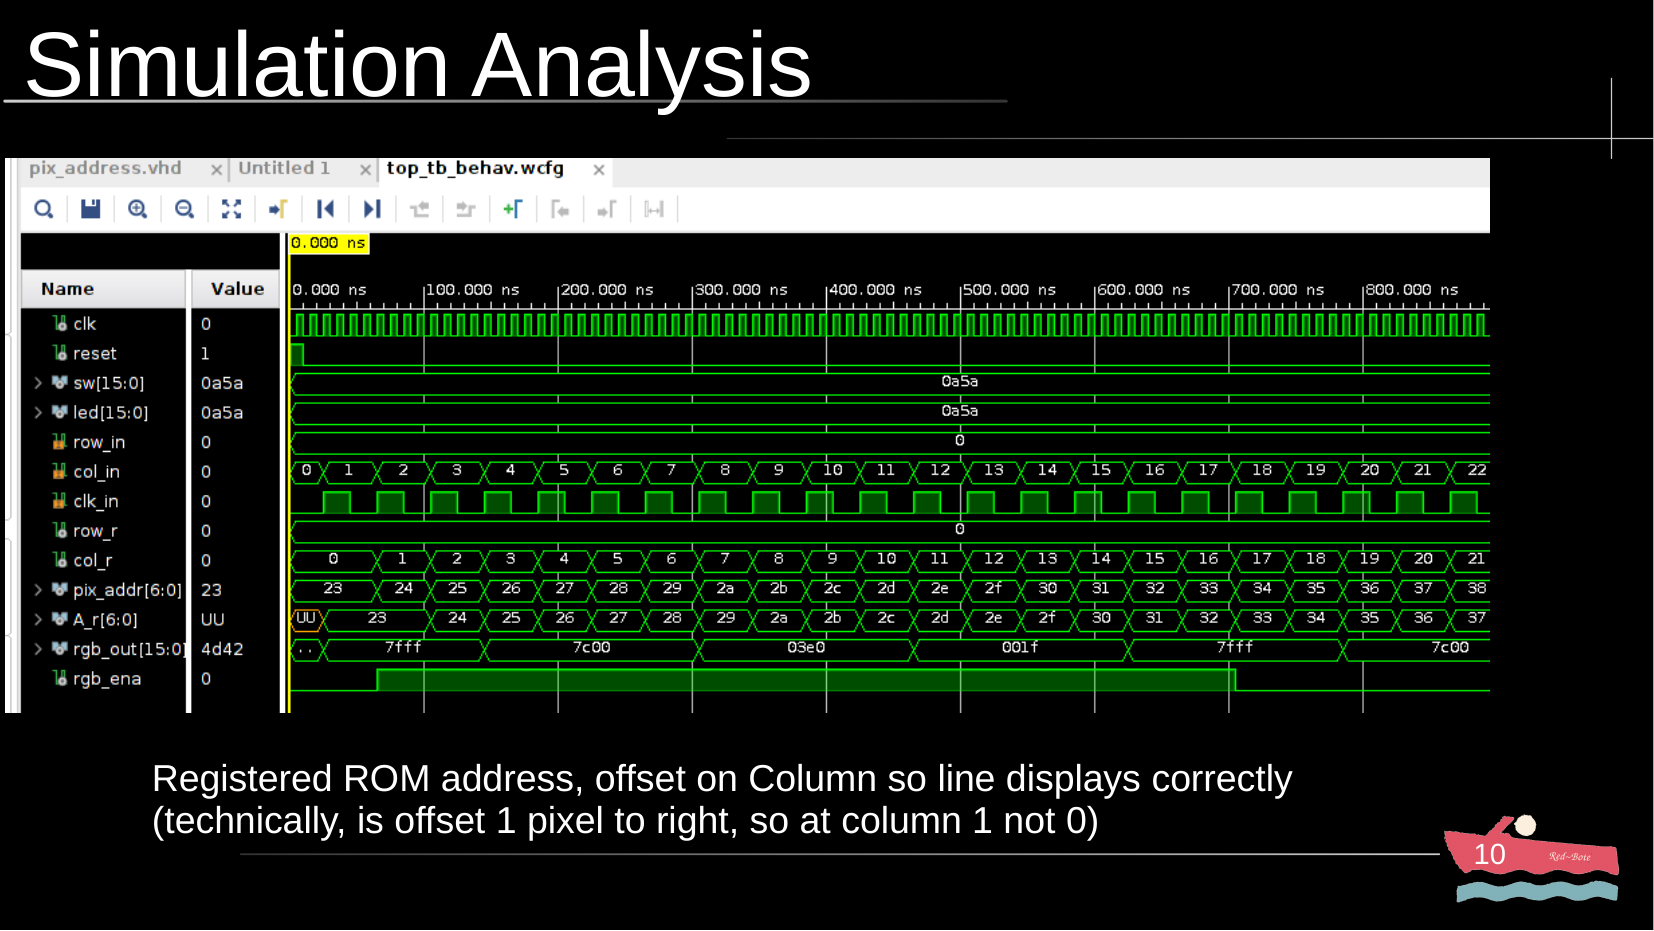

# Simulation Analysis
Registered ROM address, offset on Column so line displays correctly
(technically, is offset 1 pixel to right, so at column 1 not 0)
10